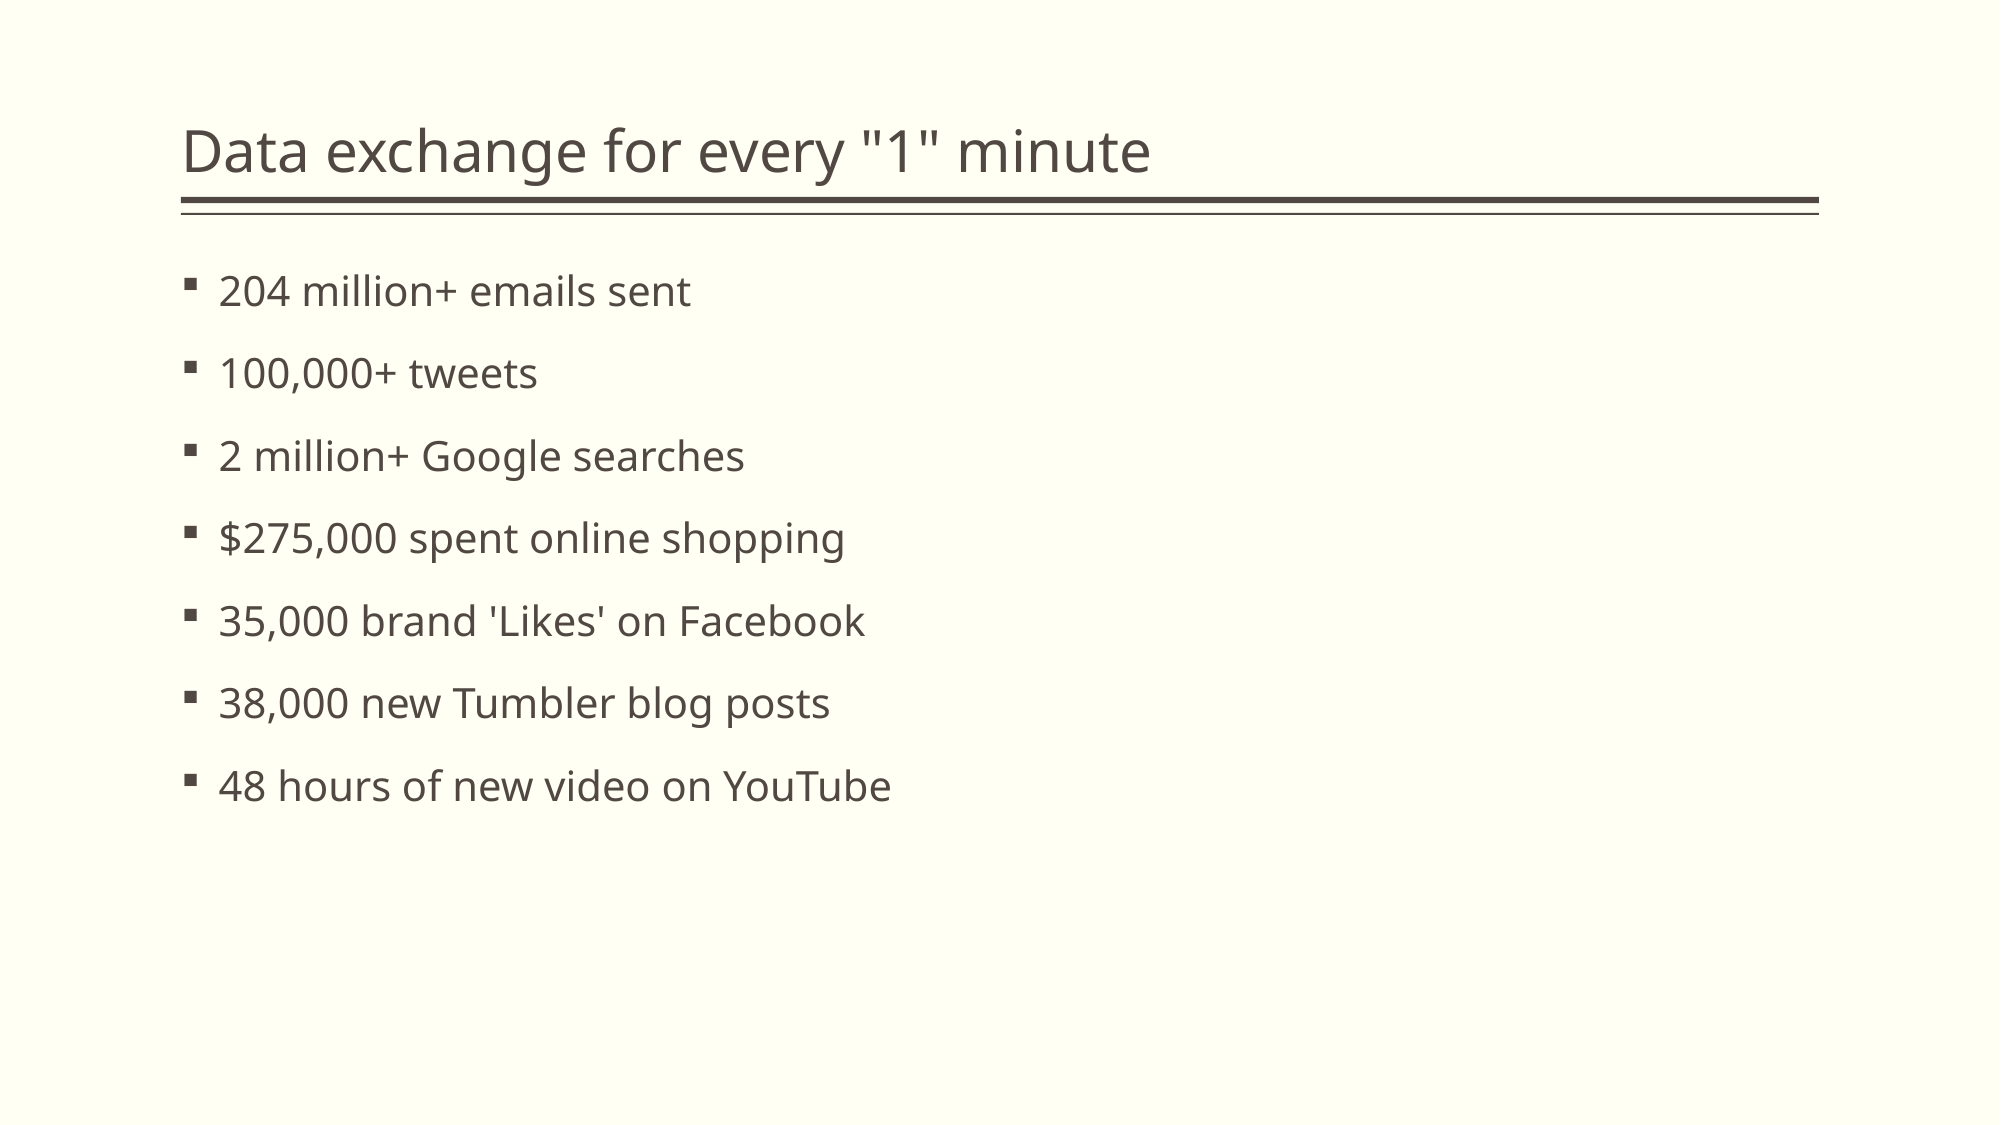

# Data exchange for every "1" minute
204 million+ emails sent
100,000+ tweets
2 million+ Google searches
$275,000 spent online shopping
35,000 brand 'Likes' on Facebook
38,000 new Tumbler blog posts
48 hours of new video on YouTube